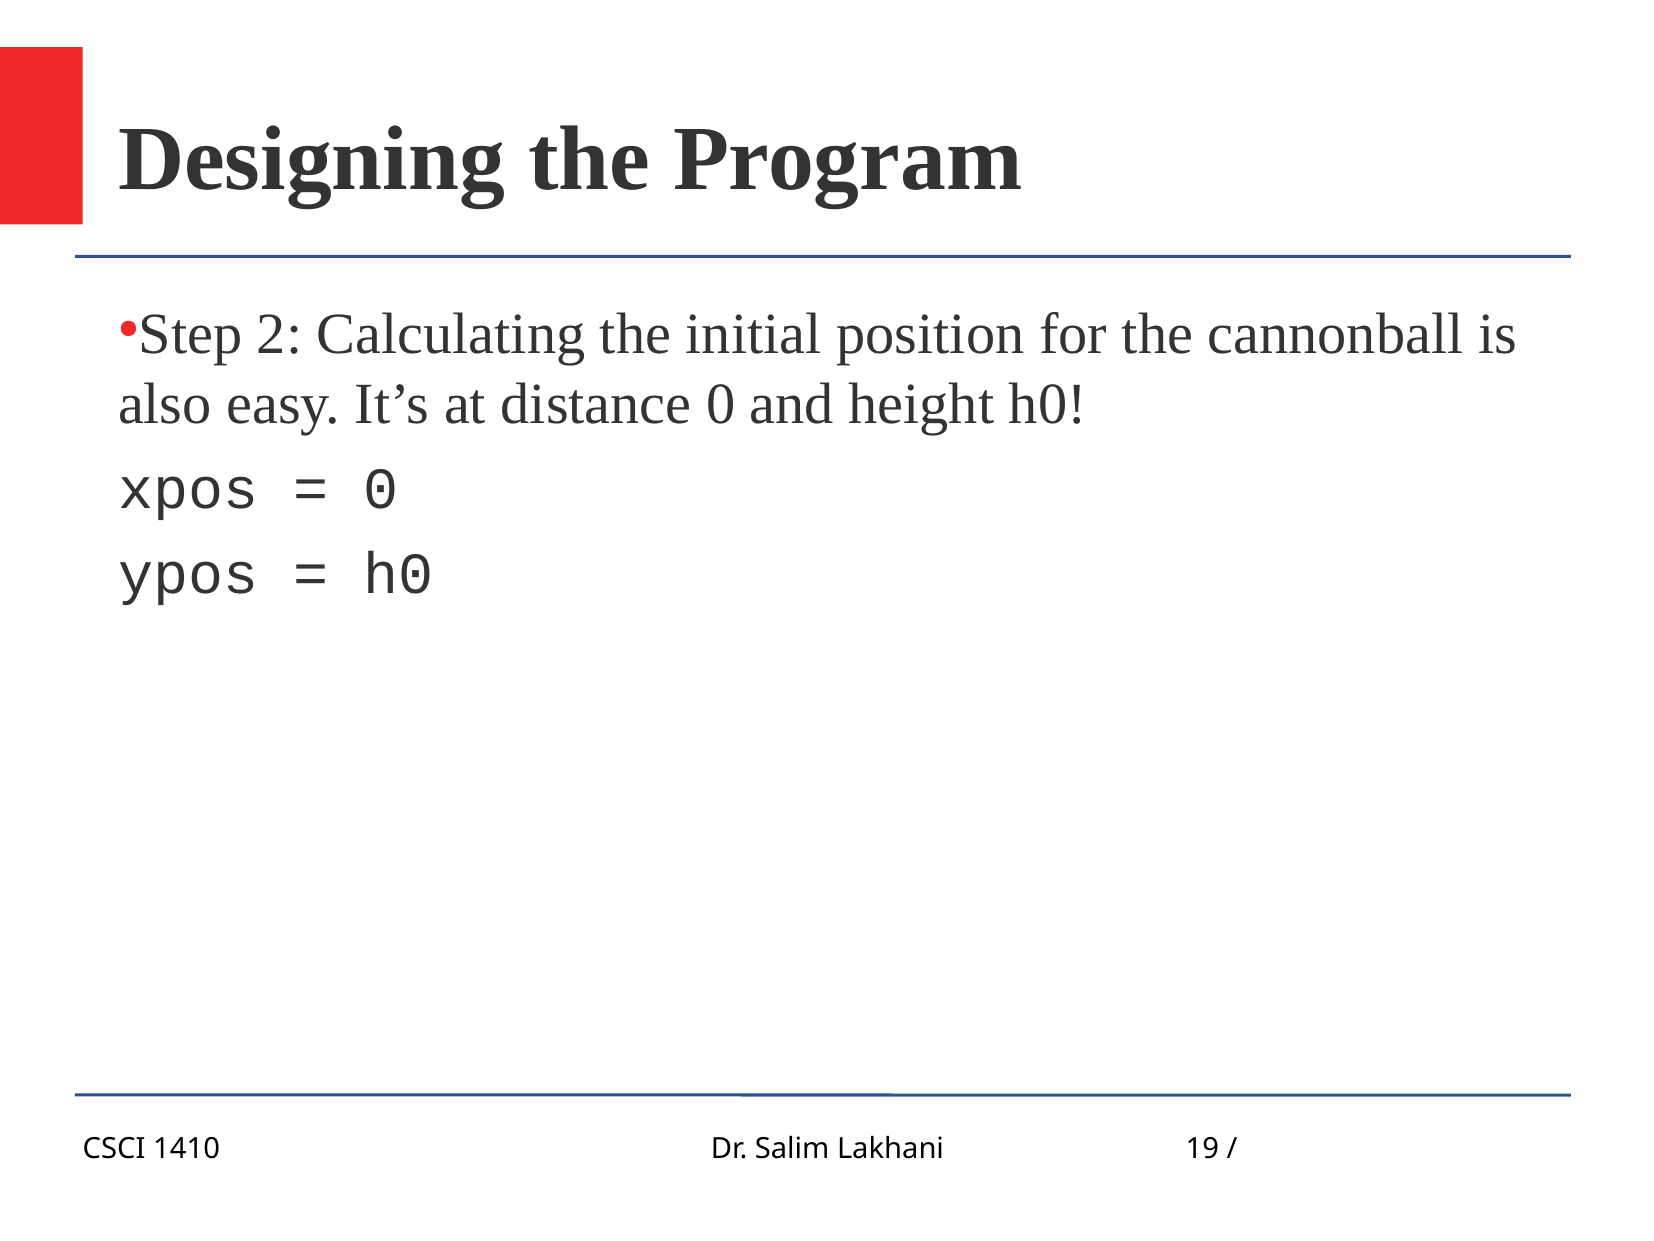

# Designing the Program
Step 2: Calculating the initial position for the cannonball is also easy. It’s at distance 0 and height h0!
xpos = 0
ypos = h0
CSCI 1410
Dr. Salim Lakhani
18 /